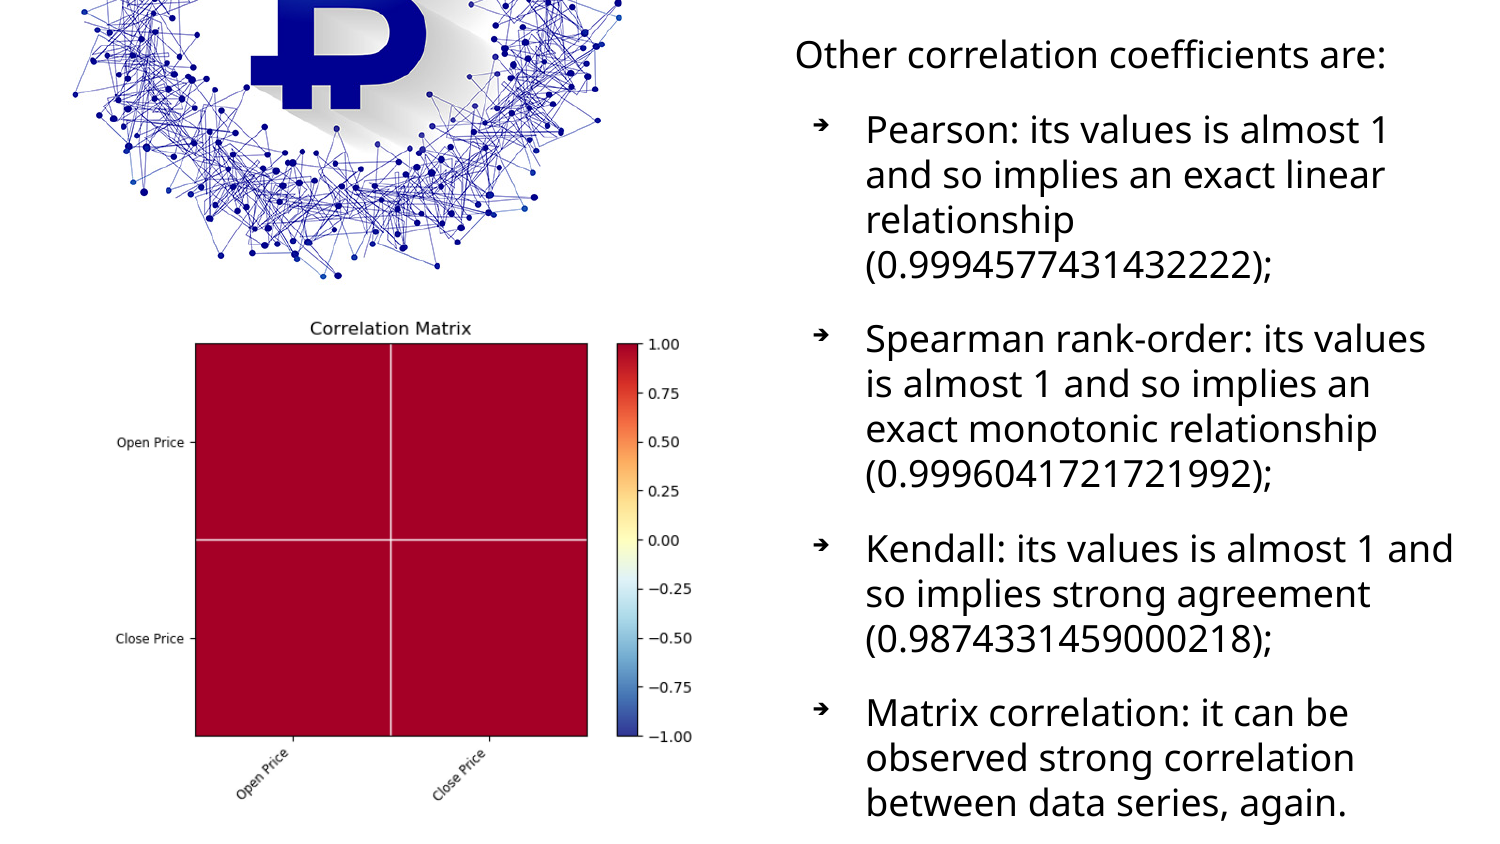

# Other correlation coefficients are:
Pearson: its values is almost 1 and so implies an exact linear relationship (0.9994577431432222);
Spearman rank-order: its values is almost 1 and so implies an exact monotonic relationship (0.9996041721721992);
Kendall: its values is almost 1 and so implies strong agreement (0.9874331459000218);
Matrix correlation: it can be observed strong correlation between data series, again.